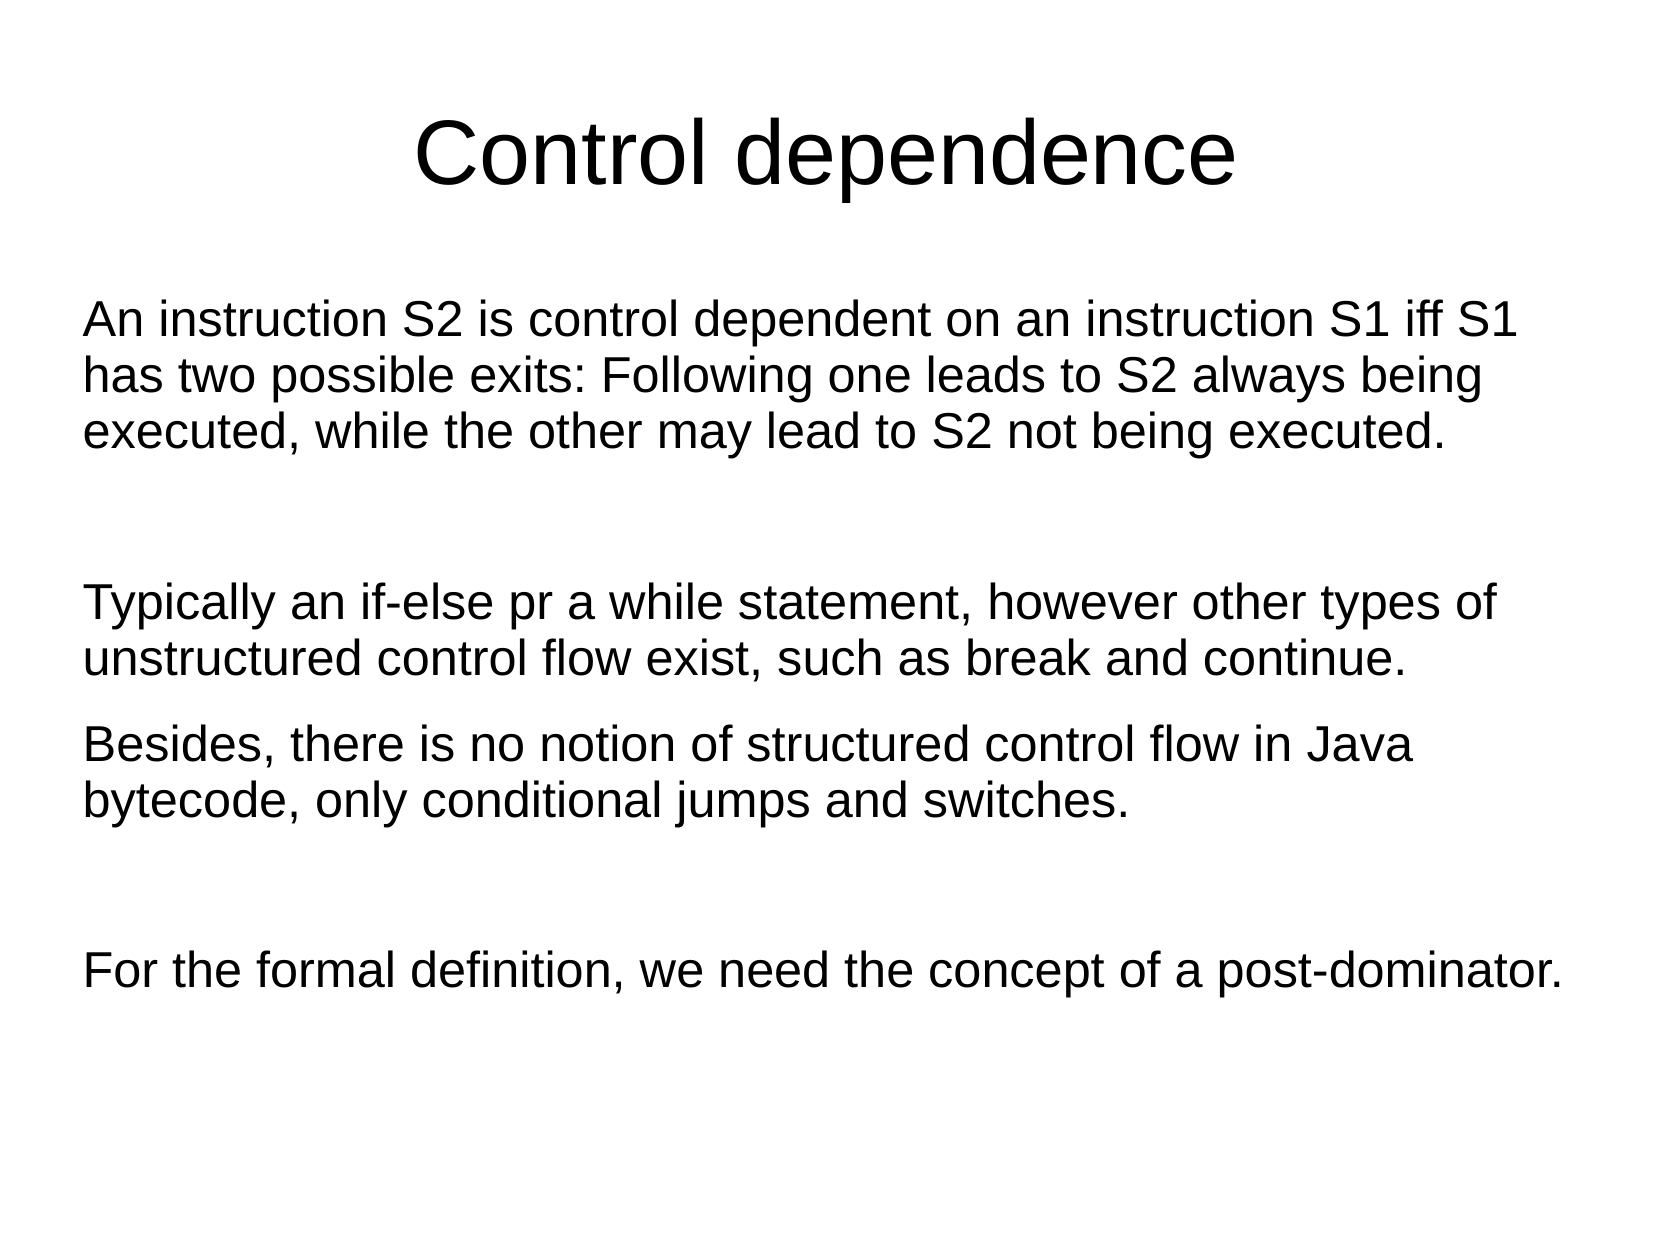

# Control dependence
An instruction S2 is control dependent on an instruction S1 iff S1 has two possible exits: Following one leads to S2 always being executed, while the other may lead to S2 not being executed.
Typically an if-else pr a while statement, however other types of unstructured control flow exist, such as break and continue.
Besides, there is no notion of structured control flow in Java bytecode, only conditional jumps and switches.
For the formal definition, we need the concept of a post-dominator.